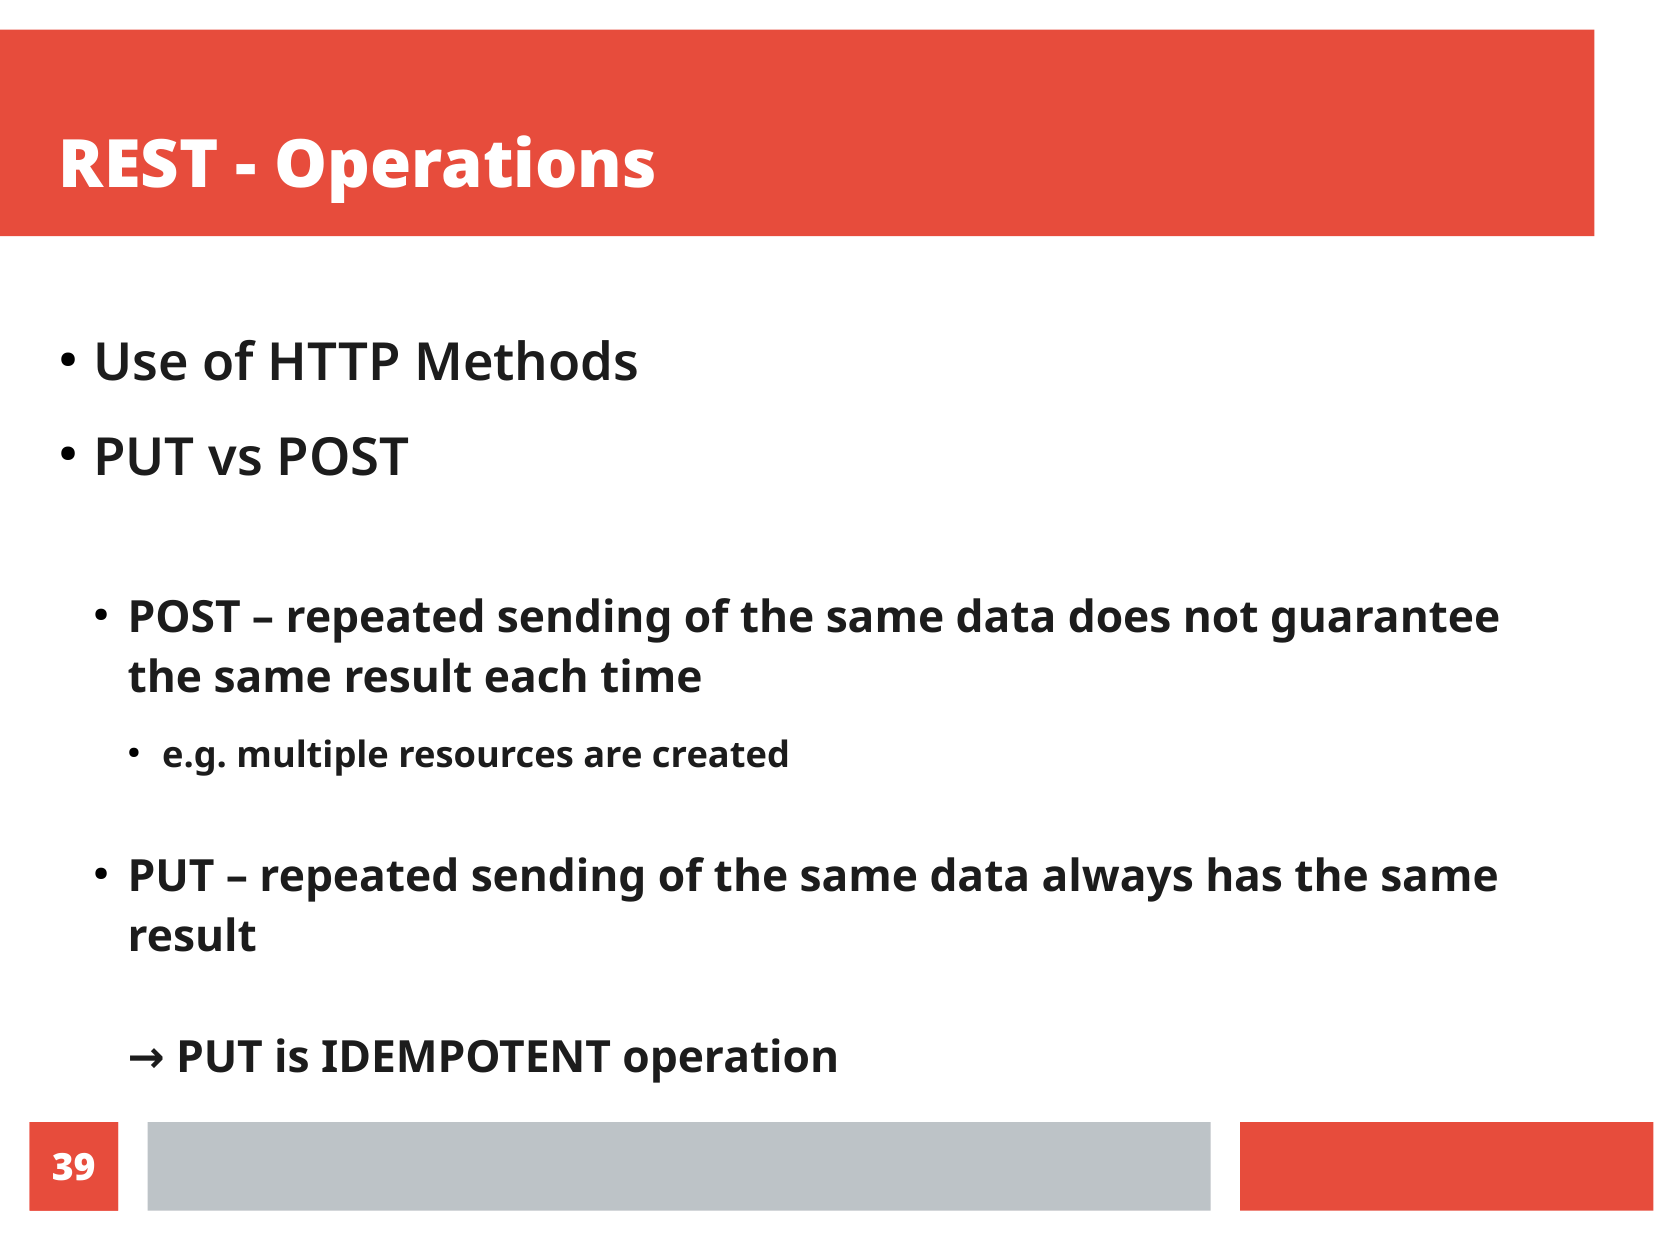

# REST - Operations
Use of HTTP Methods
PUT vs POST
POST – repeated sending of the same data does not guarantee the same result each time
e.g. multiple resources are created
PUT – repeated sending of the same data always has the same result
→ PUT is IDEMPOTENT operation
39